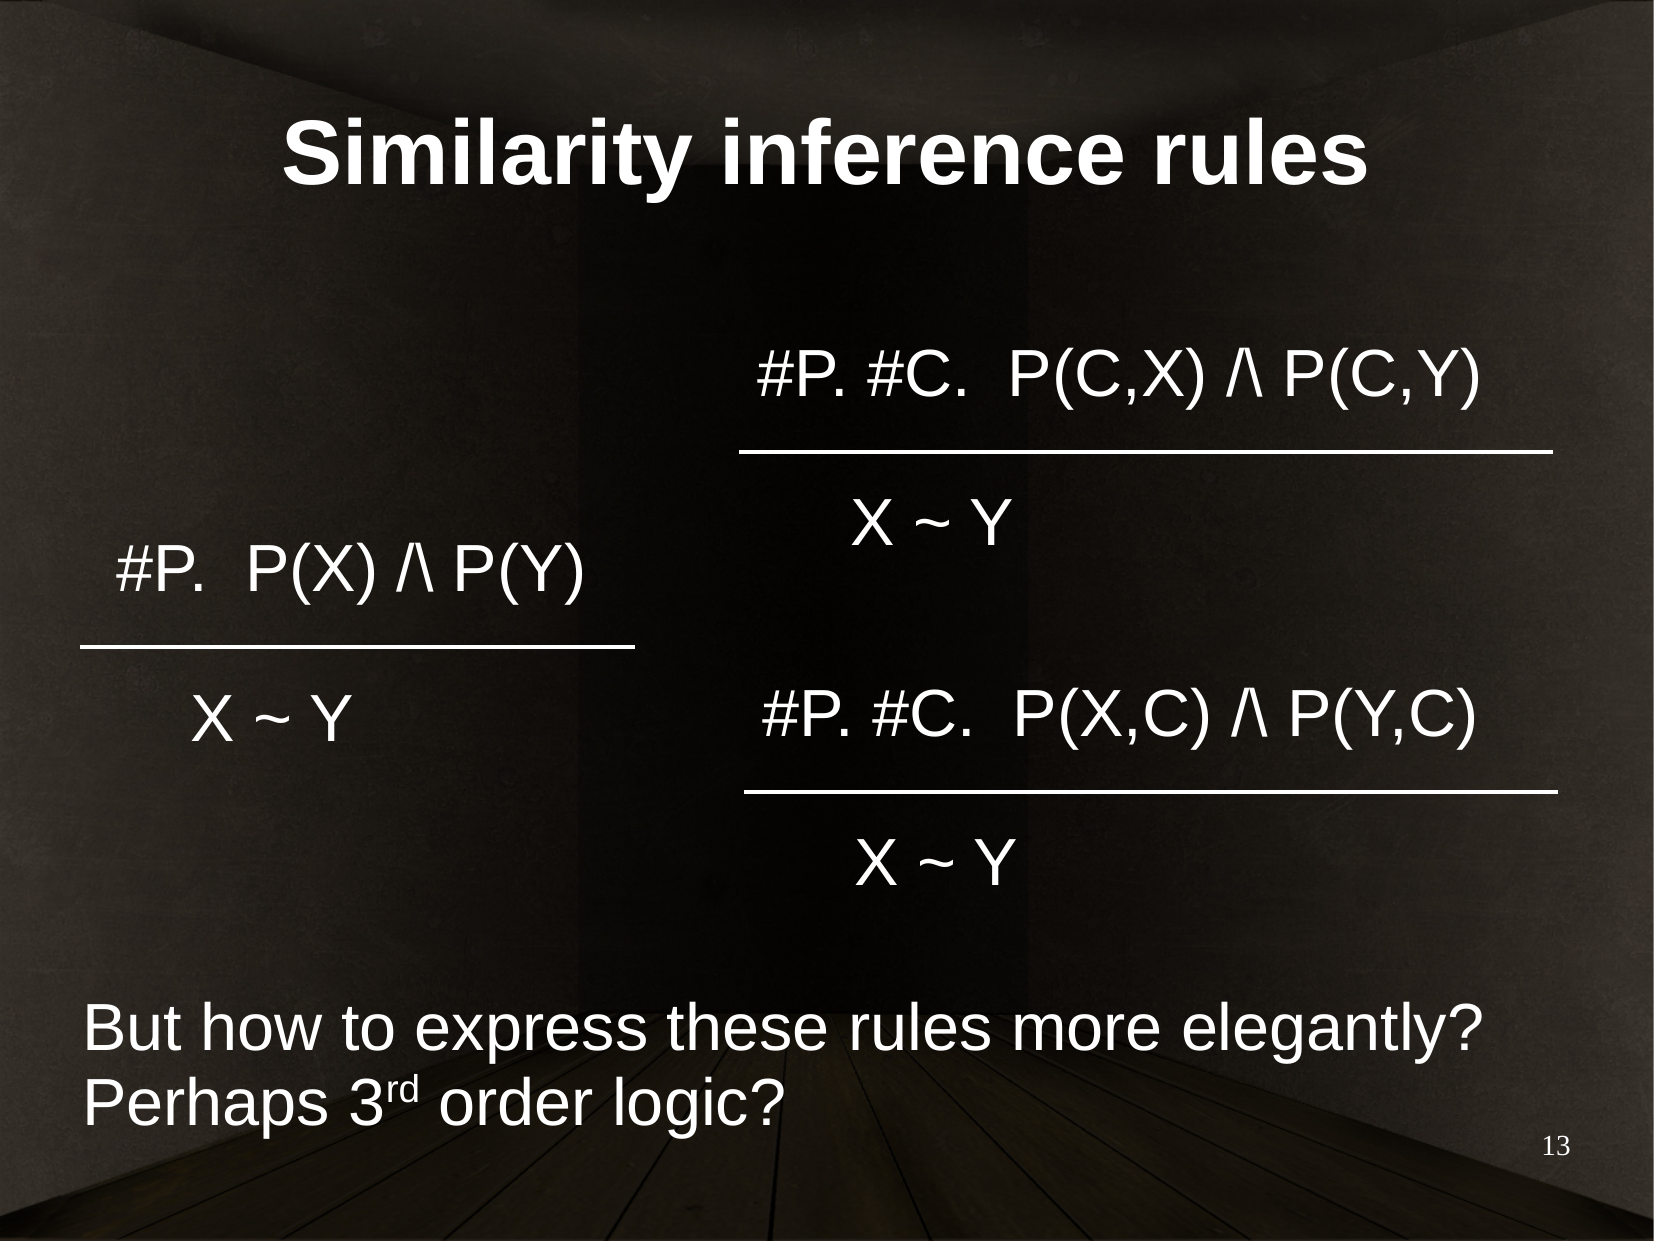

# Similarity inference rules
 #P. #C. P(C,X) /\ P(C,Y)
 X ~ Y
 #P. P(X) /\ P(Y)
 X ~ Y
 #P. #C. P(X,C) /\ P(Y,C)
 X ~ Y
But how to express these rules more elegantly?
Perhaps 3rd order logic?
13